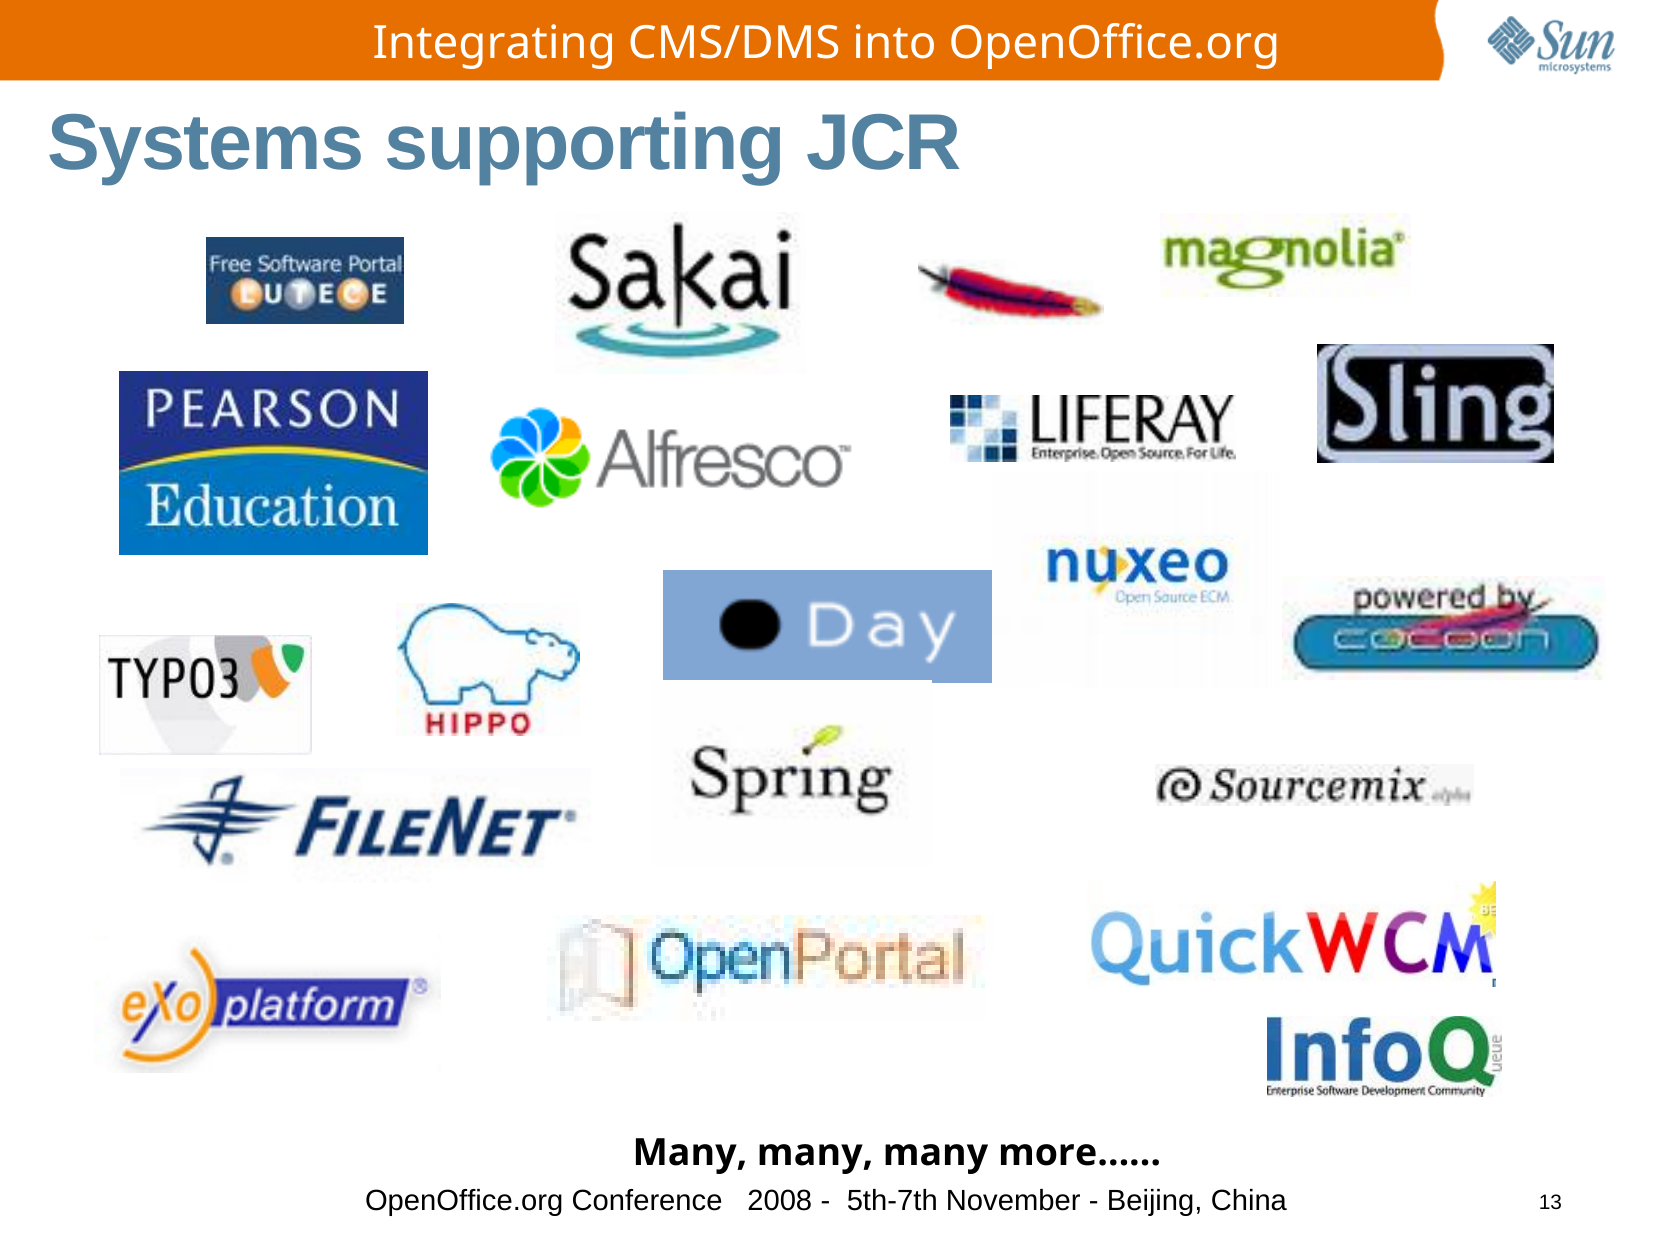

# Systems supporting JCR
Many, many, many more……